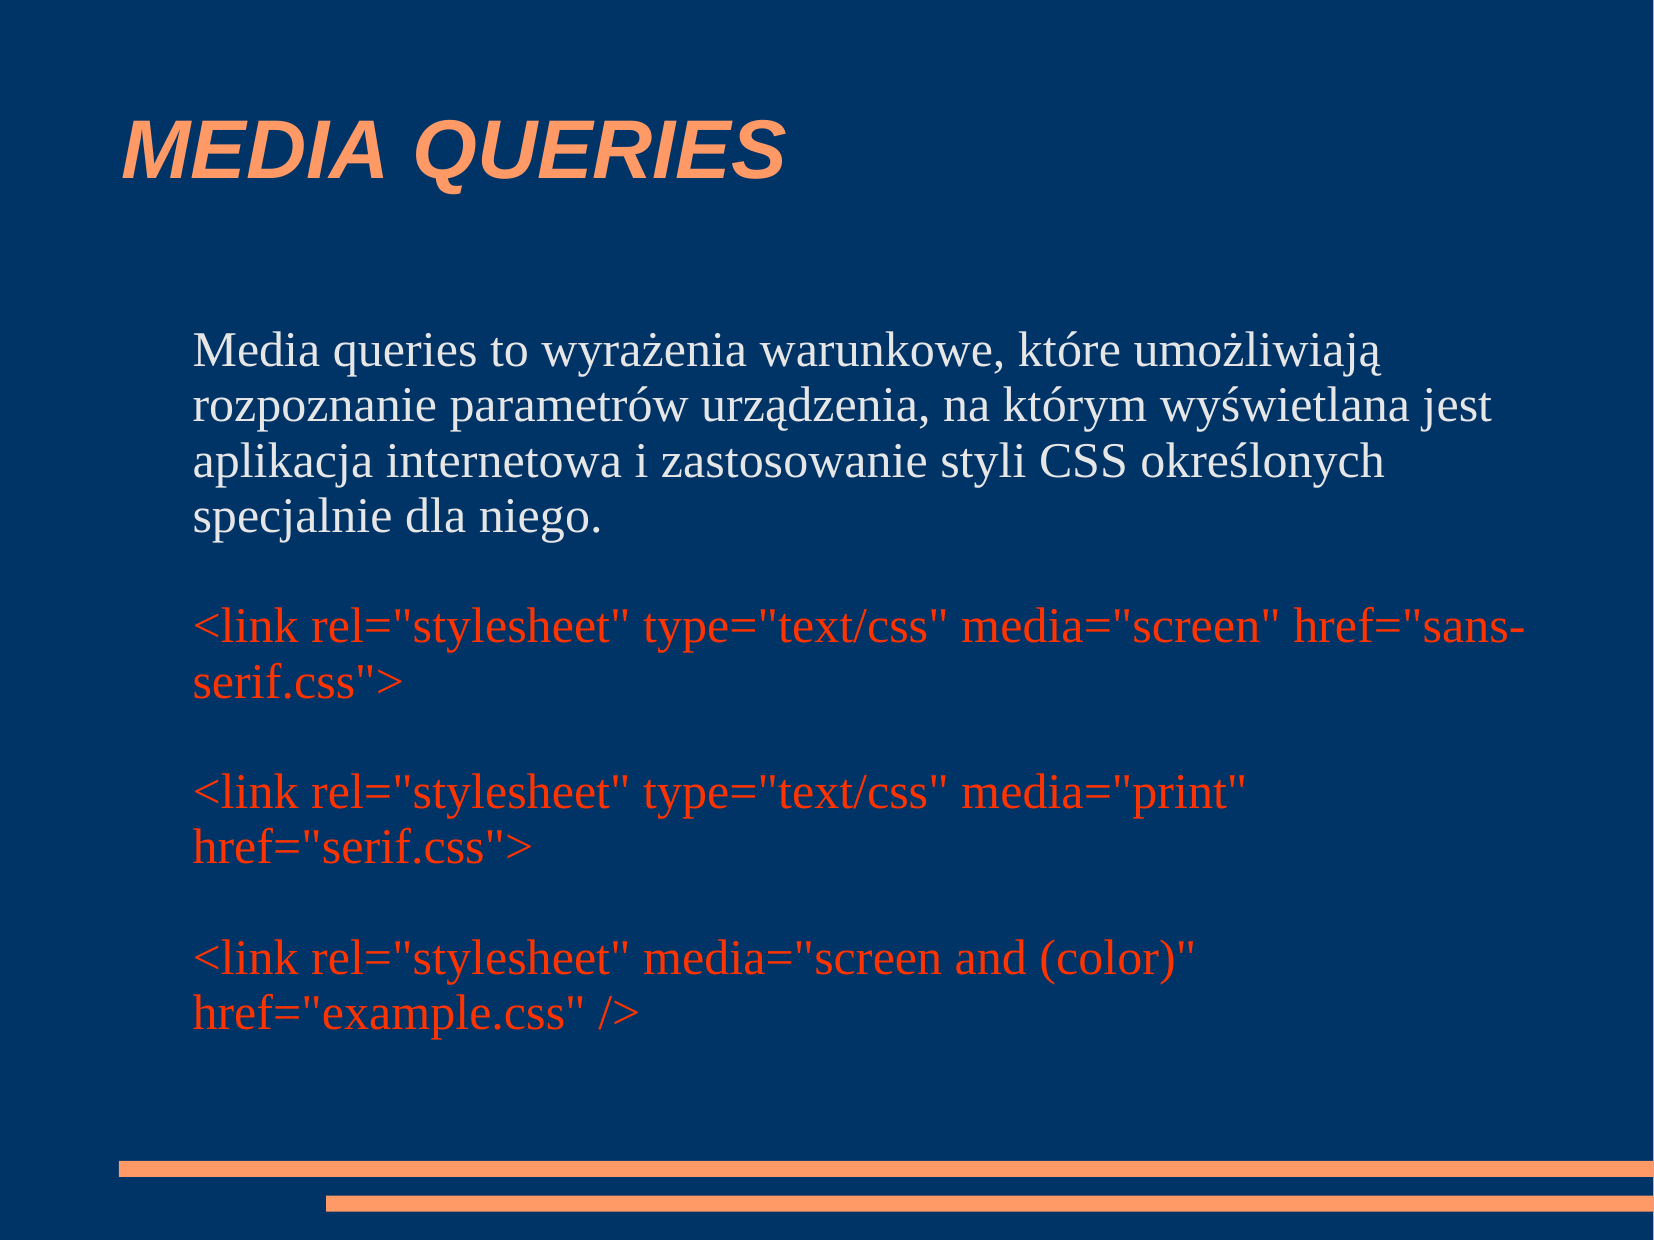

# MEDIA QUERIES
Media queries to wyrażenia warunkowe, które umożliwiają rozpoznanie parametrów urządzenia, na którym wyświetlana jest aplikacja internetowa i zastosowanie styli CSS określonych specjalnie dla niego.
<link rel="stylesheet" type="text/css" media="screen" href="sans-serif.css">
<link rel="stylesheet" type="text/css" media="print" href="serif.css">
<link rel="stylesheet" media="screen and (color)" href="example.css" />